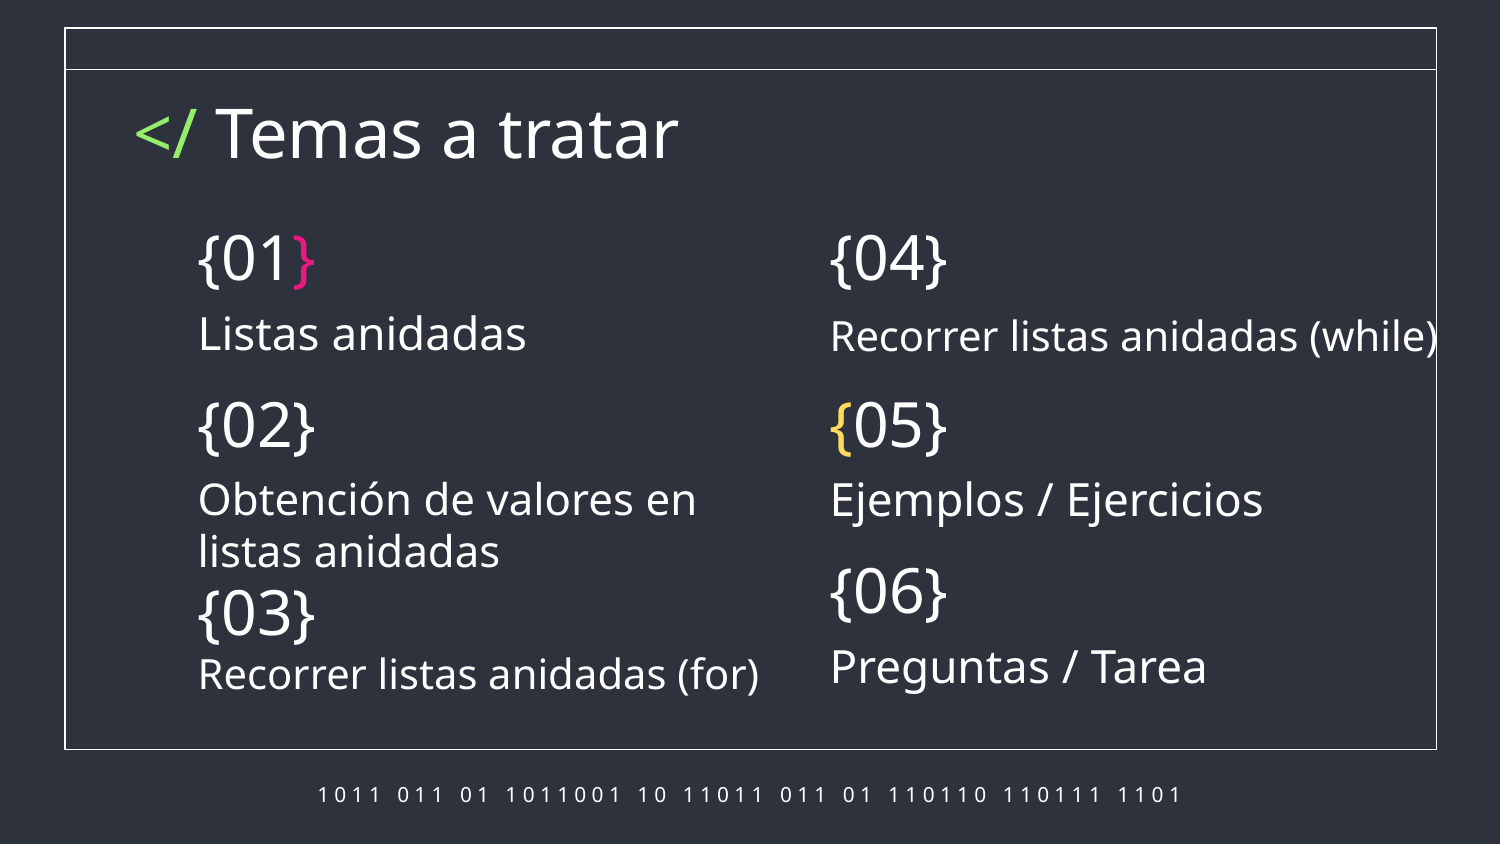

</ Temas a tratar
{01}
{04}
Recorrer listas anidadas (while)
# Listas anidadas
{02}
{05}
Ejemplos / Ejercicios
Obtención de valores en listas anidadas
{06}
{03}
Preguntas / Tarea
Recorrer listas anidadas (for)